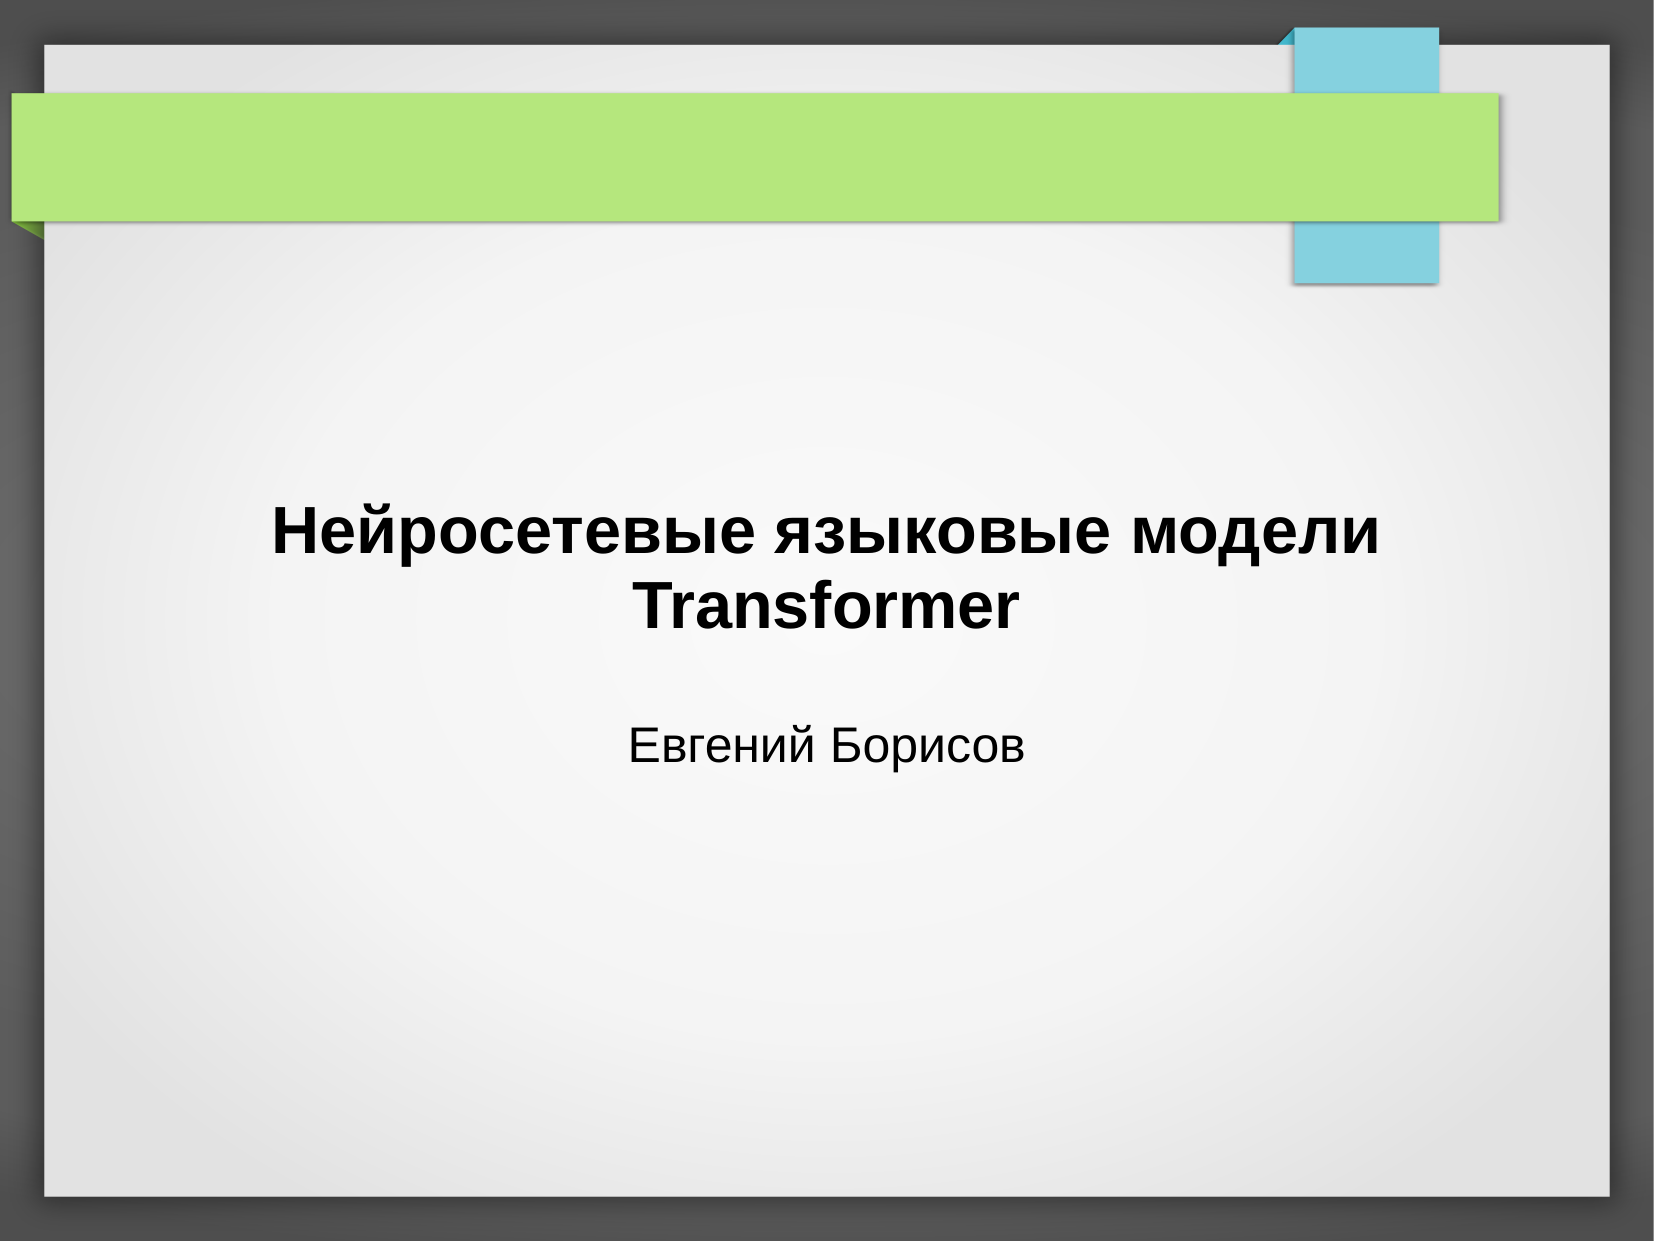

# Нейросетевые языковые модели
Transformer
Евгений Борисов